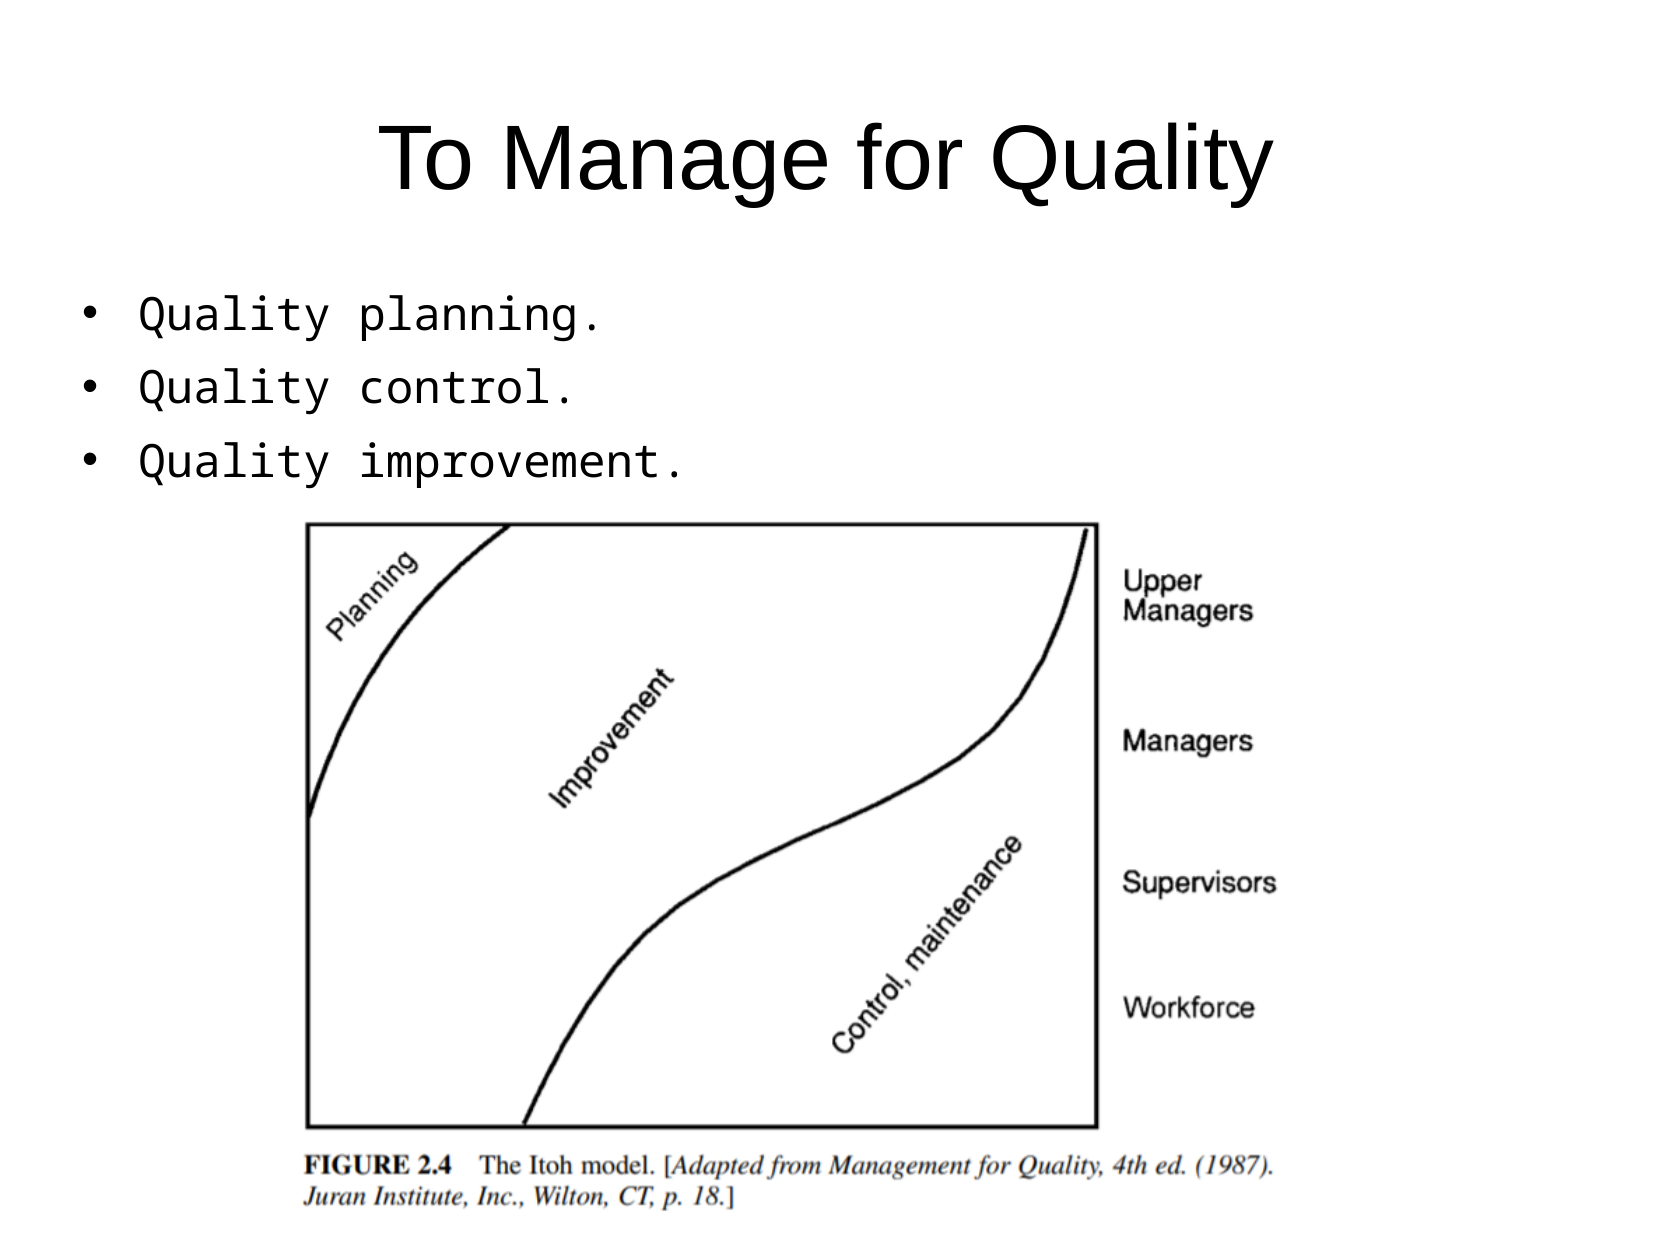

# To Manage for Quality
Quality planning.
Quality control.
Quality improvement.